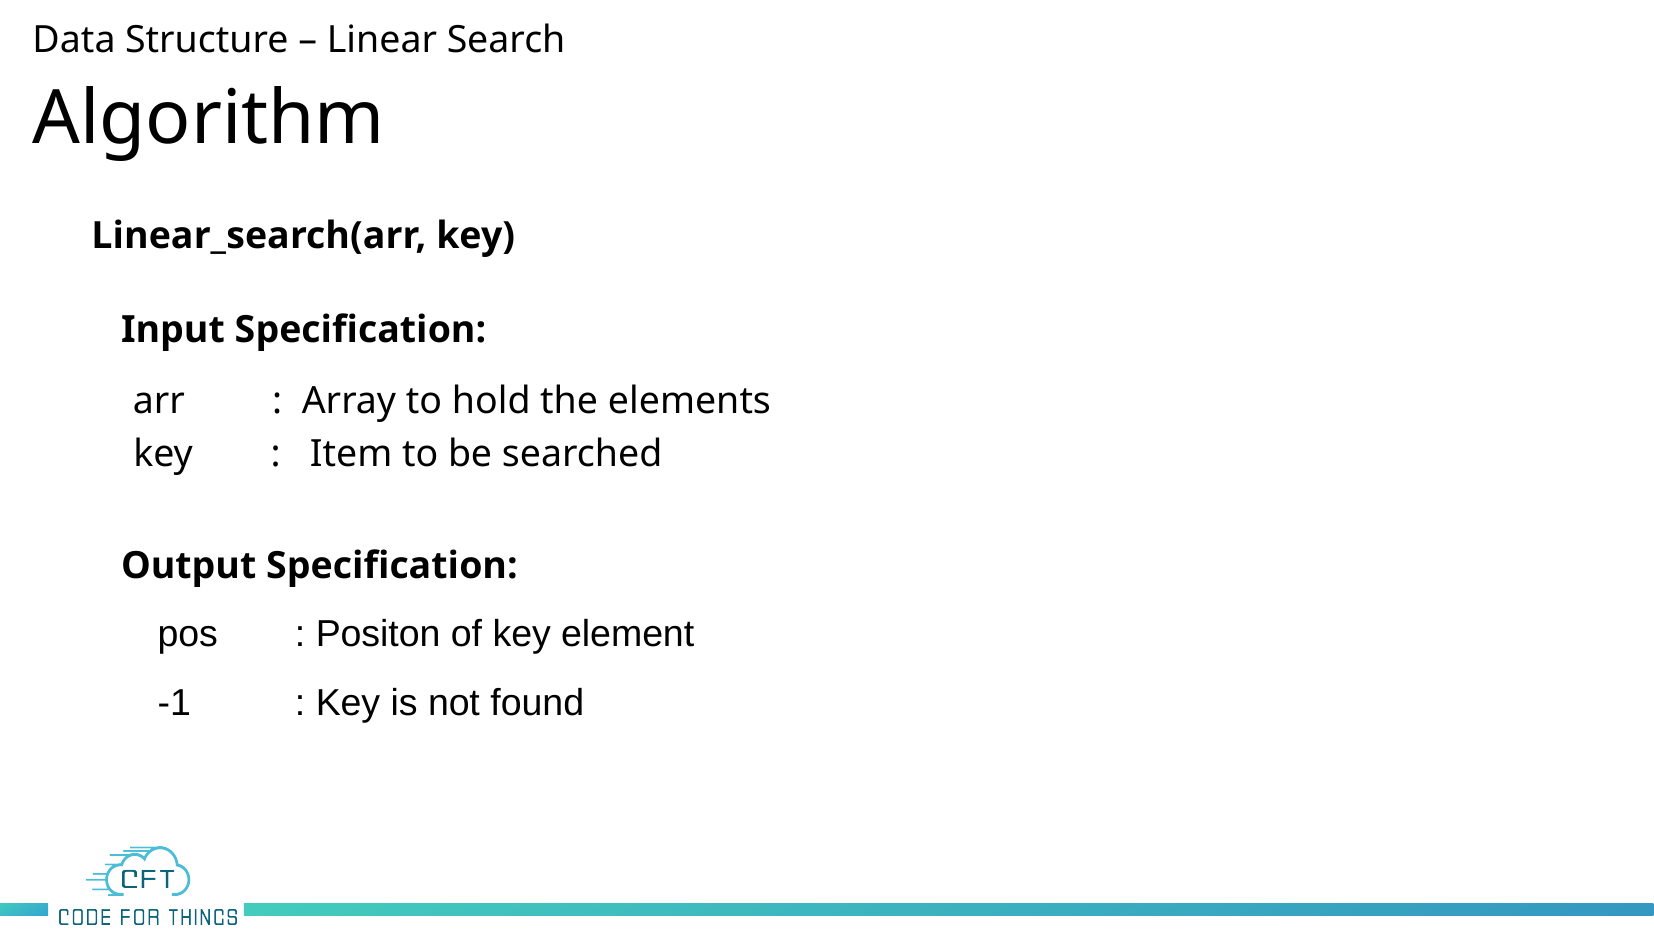

# Data Structure – Linear Search Algorithm
Linear_search(arr, key)
Input Specification:
arr : Array to hold the elements
 key : Item to be searched
Output Specification:
 pos		: Positon of key element
 -1		: Key is not found